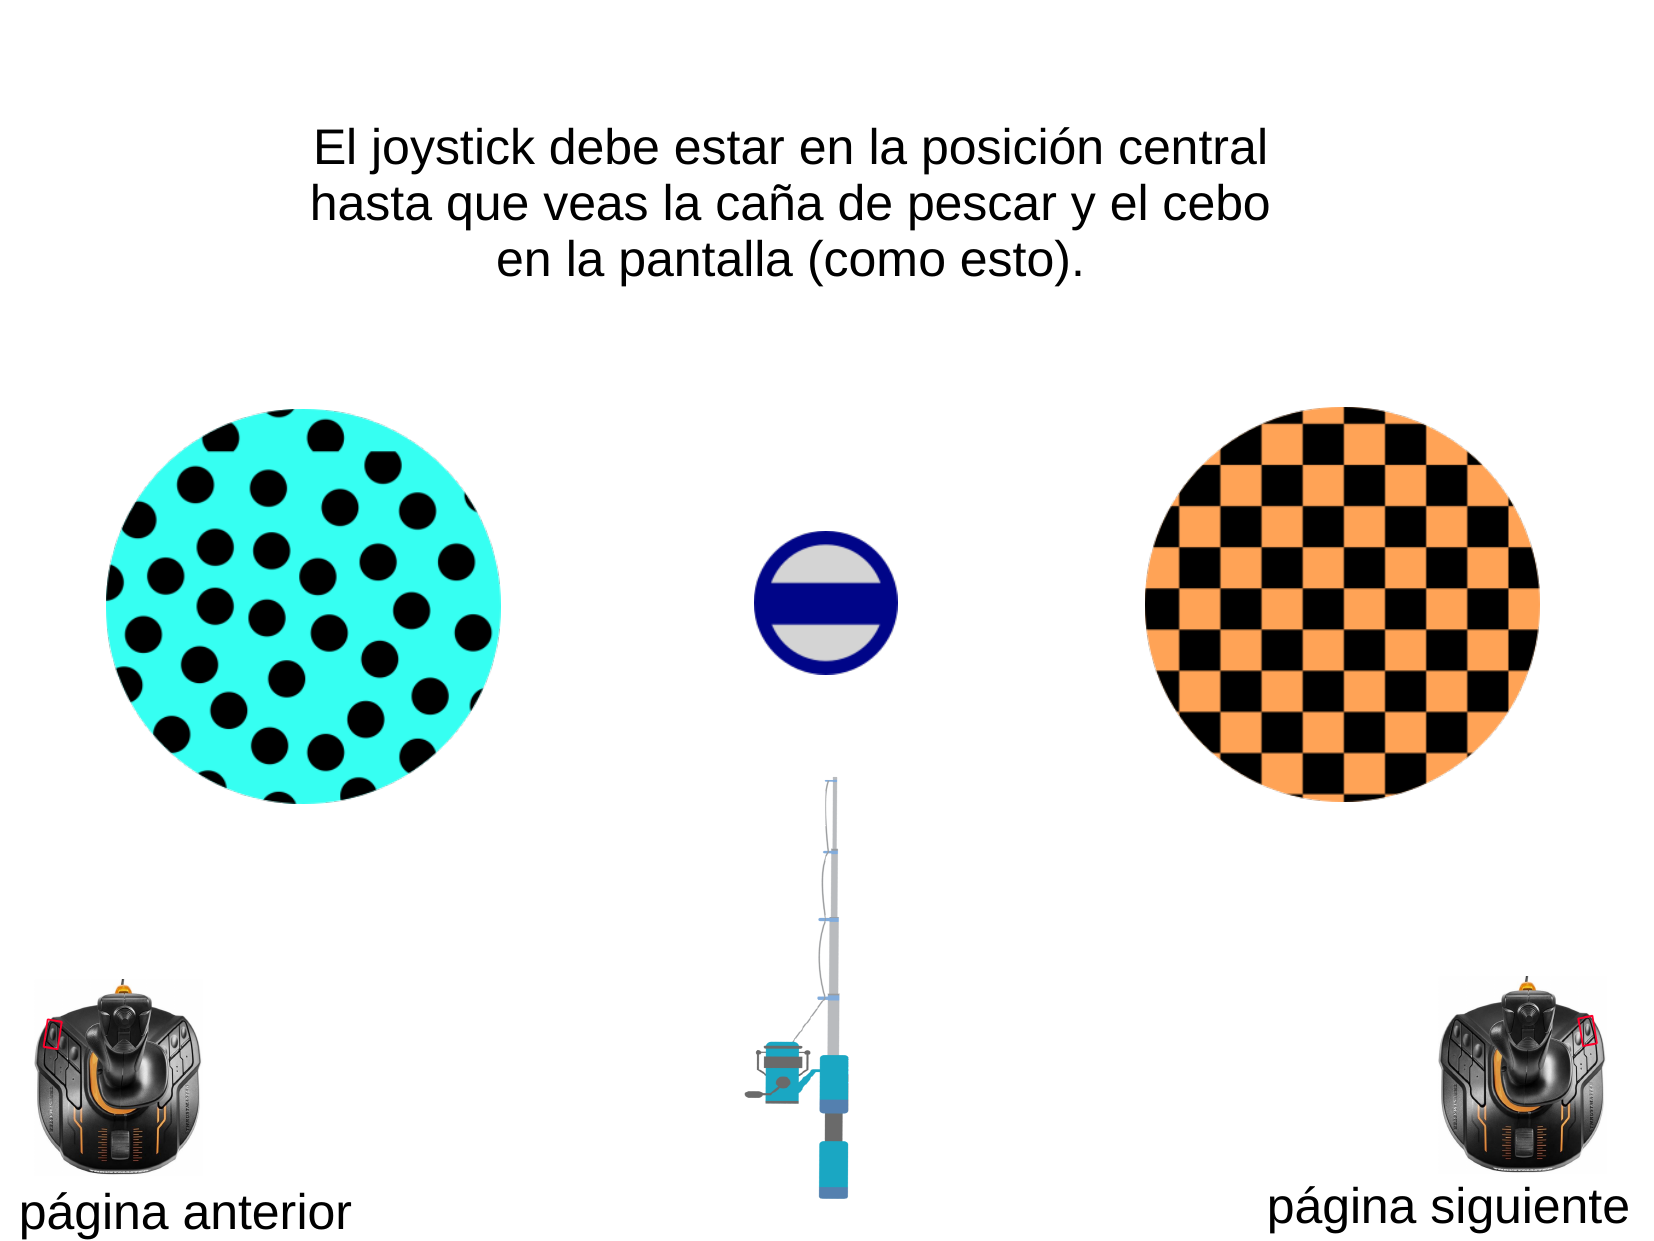

El joystick debe estar en la posición central hasta que veas la caña de pescar y el cebo en la pantalla (como esto).
página siguiente
página anterior